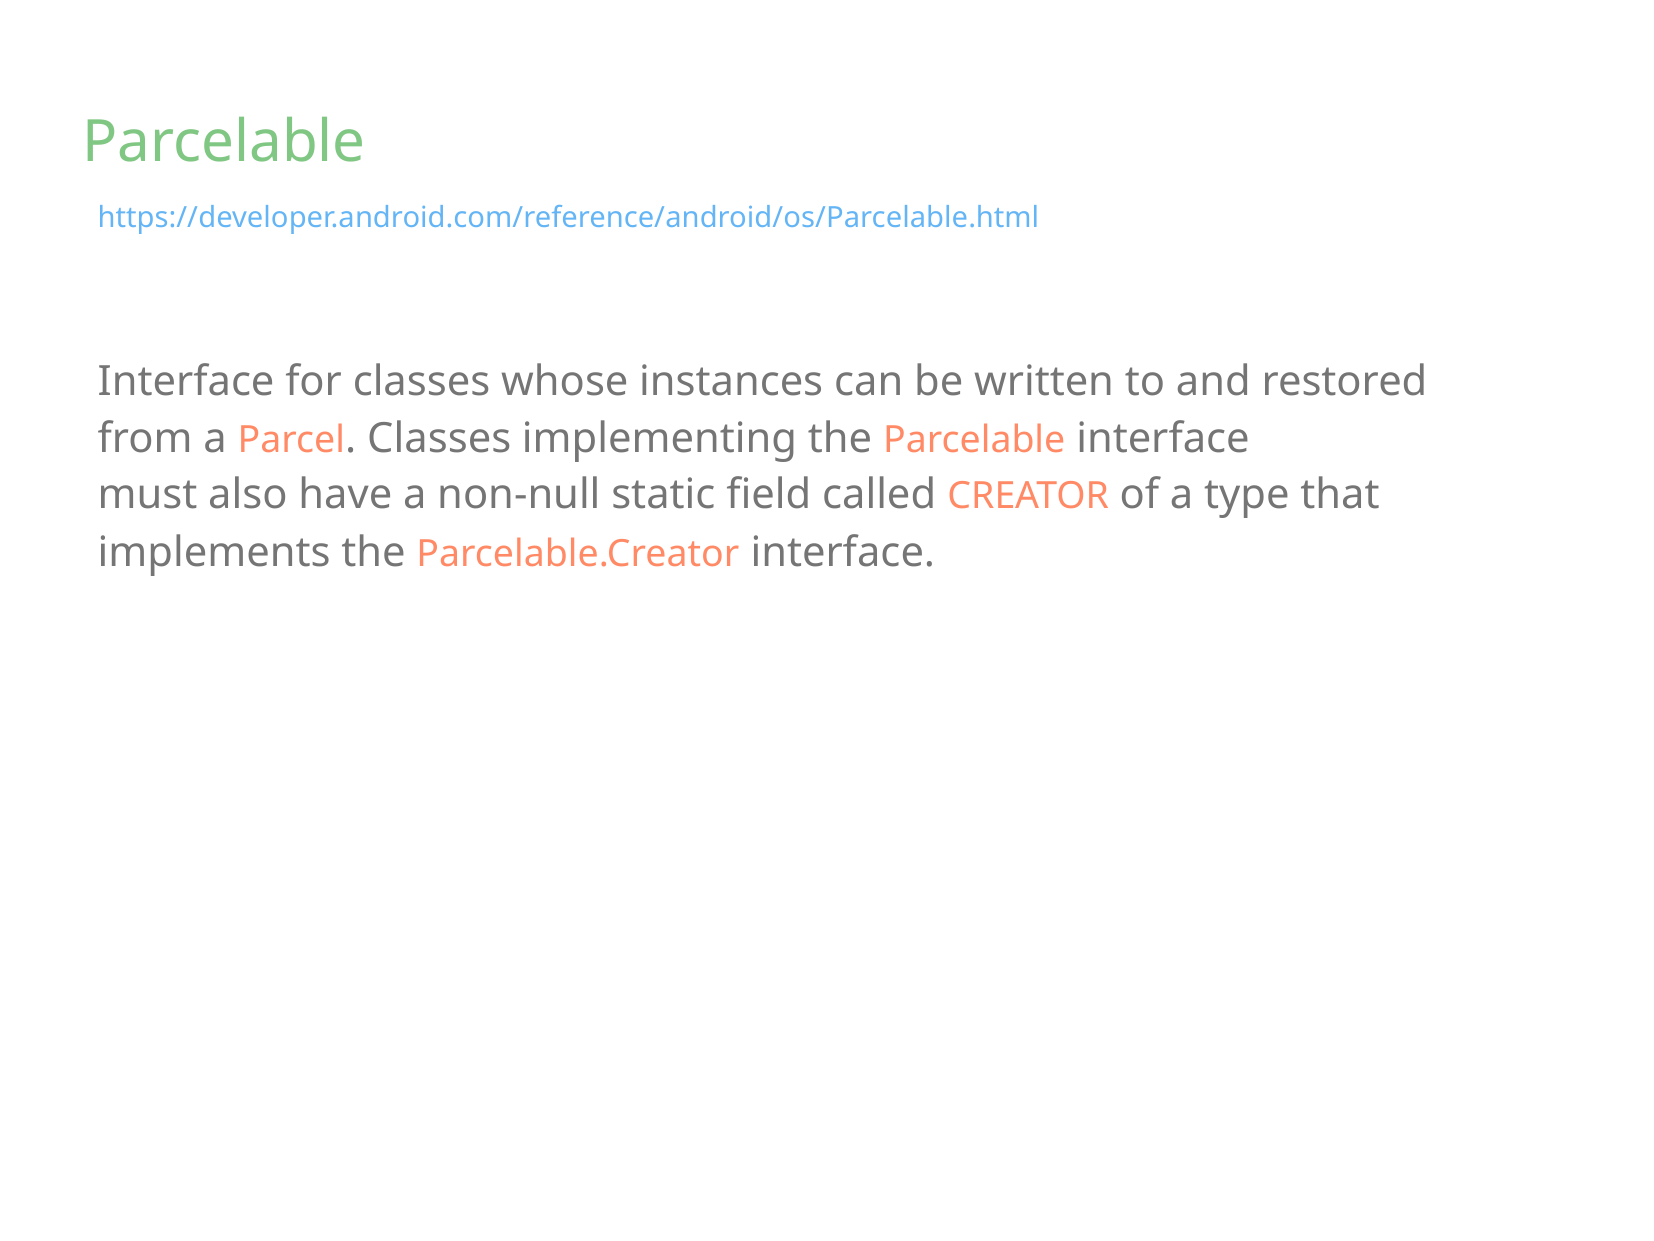

# Parcelable
https://developer.android.com/reference/android/os/Parcelable.html
Interface for classes whose instances can be written to and restored
from a Parcel. Classes implementing the Parcelable interface
must also have a non-null static field called CREATOR of a type that
implements the Parcelable.Creator interface.